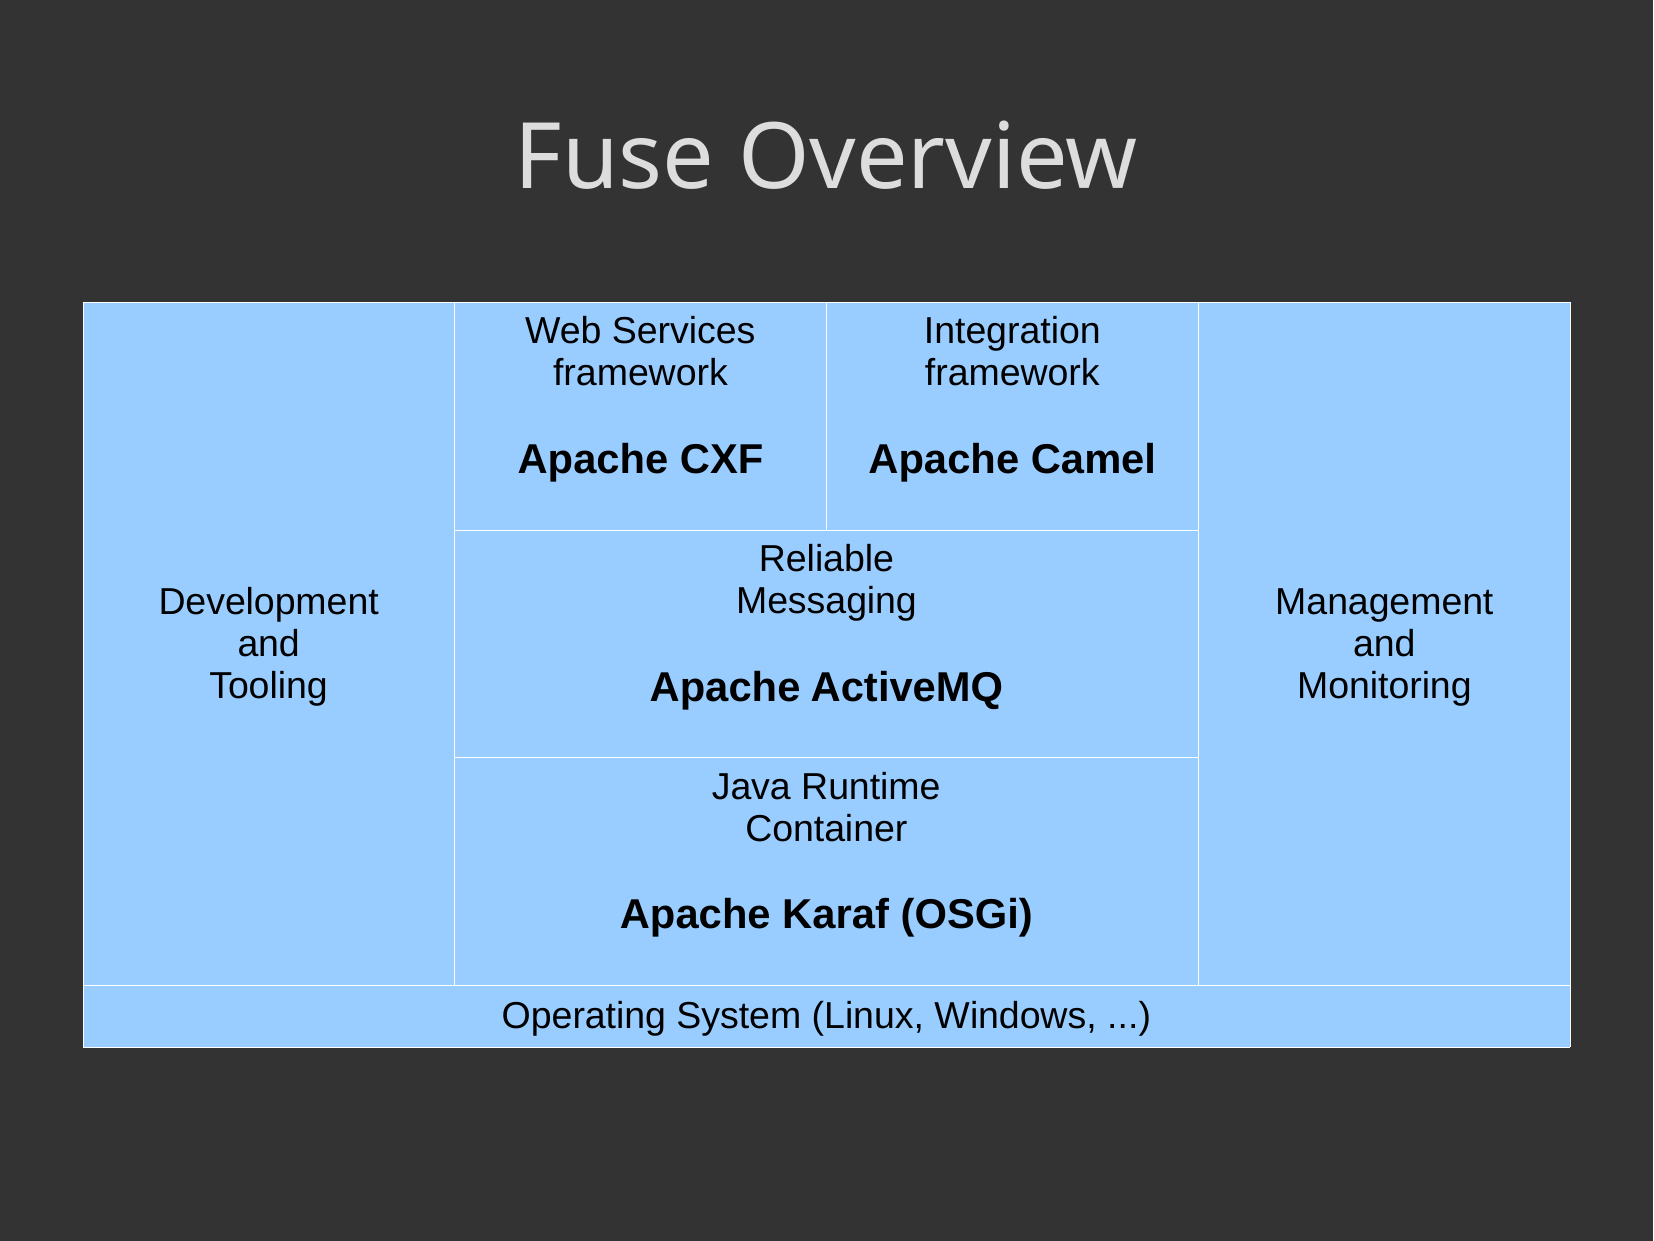

# Fuse Overview
| Development and Tooling | Web Services framework Apache CXF | Integration framework Apache Camel | Management and Monitoring |
| --- | --- | --- | --- |
| | Reliable Messaging Apache ActiveMQ | | |
| | Java Runtime Container Apache Karaf (OSGi) | | |
| Operating System (Linux, Windows, ...) | | | |